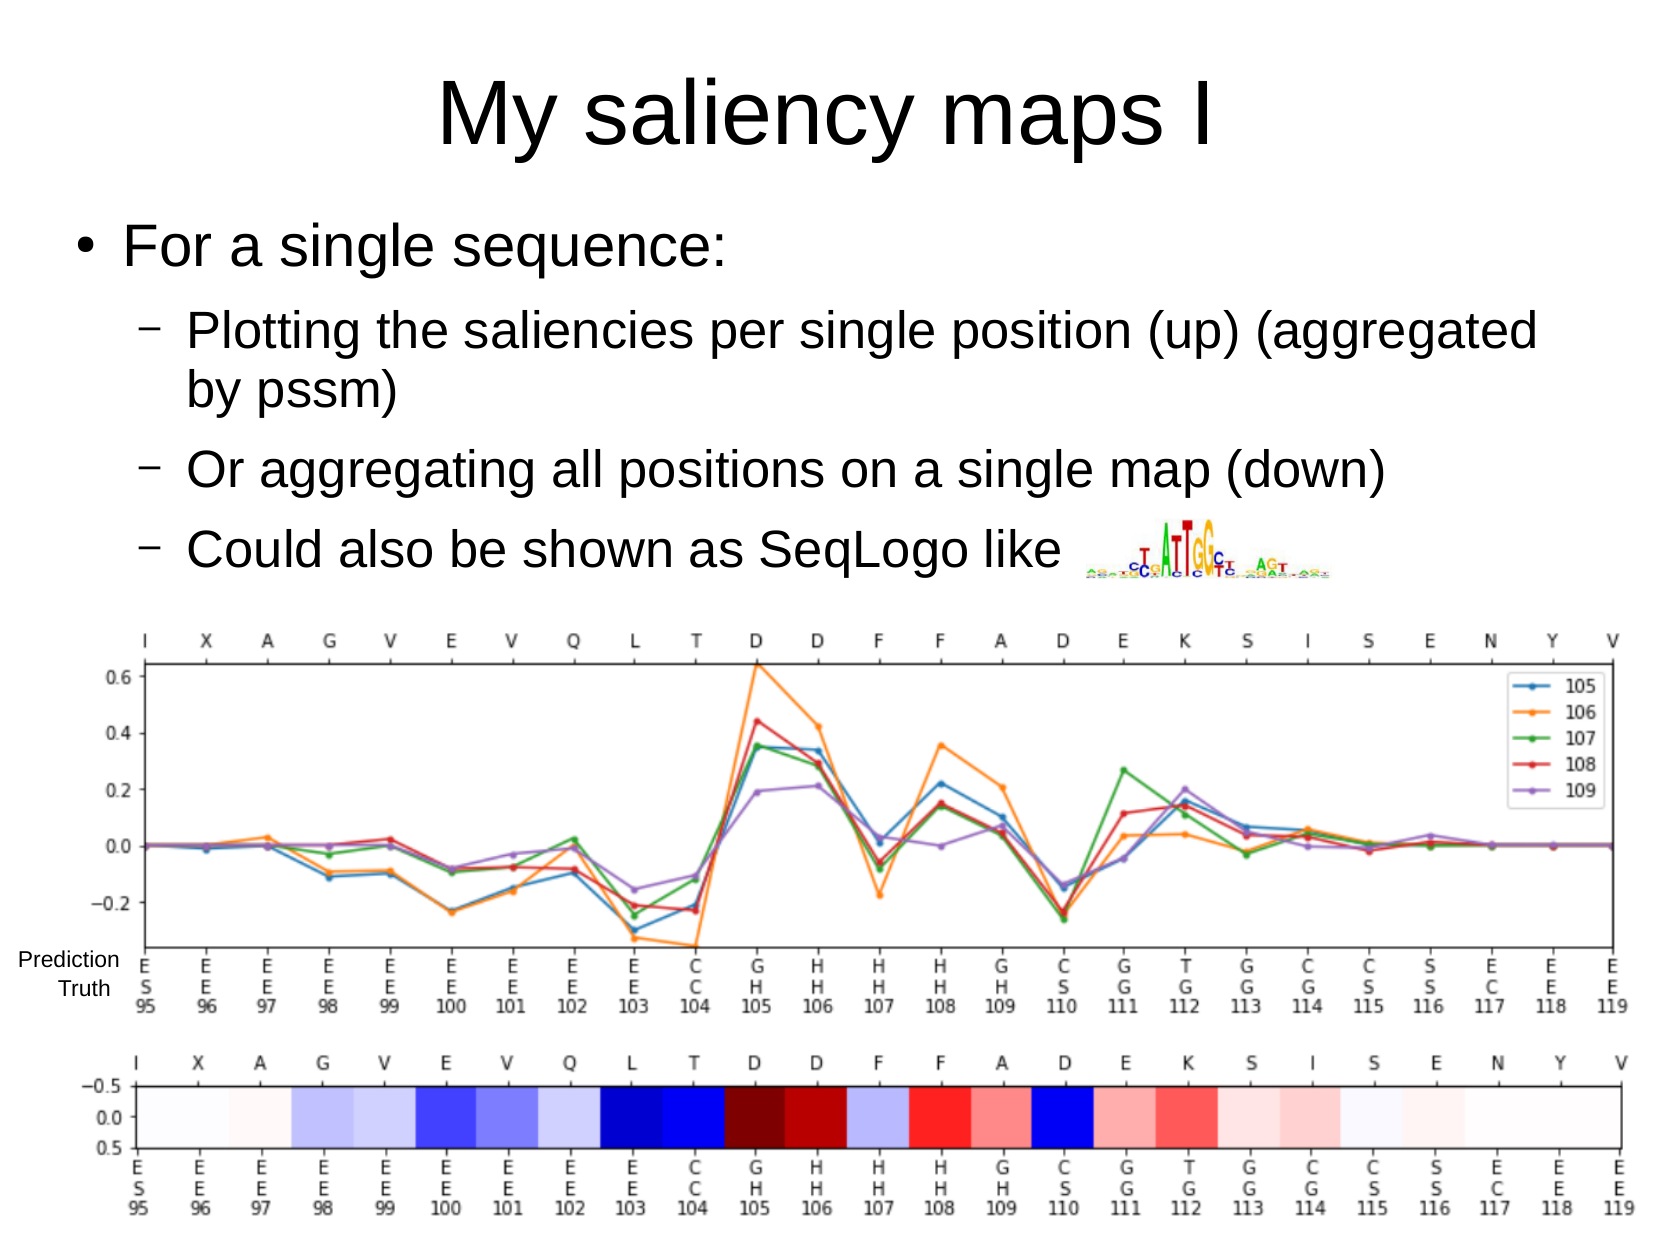

# My saliency maps I
For a single sequence:
Plotting the saliencies per single position (up) (aggregated by pssm)
Or aggregating all positions on a single map (down)
Could also be shown as SeqLogo like
Prediction
Truth